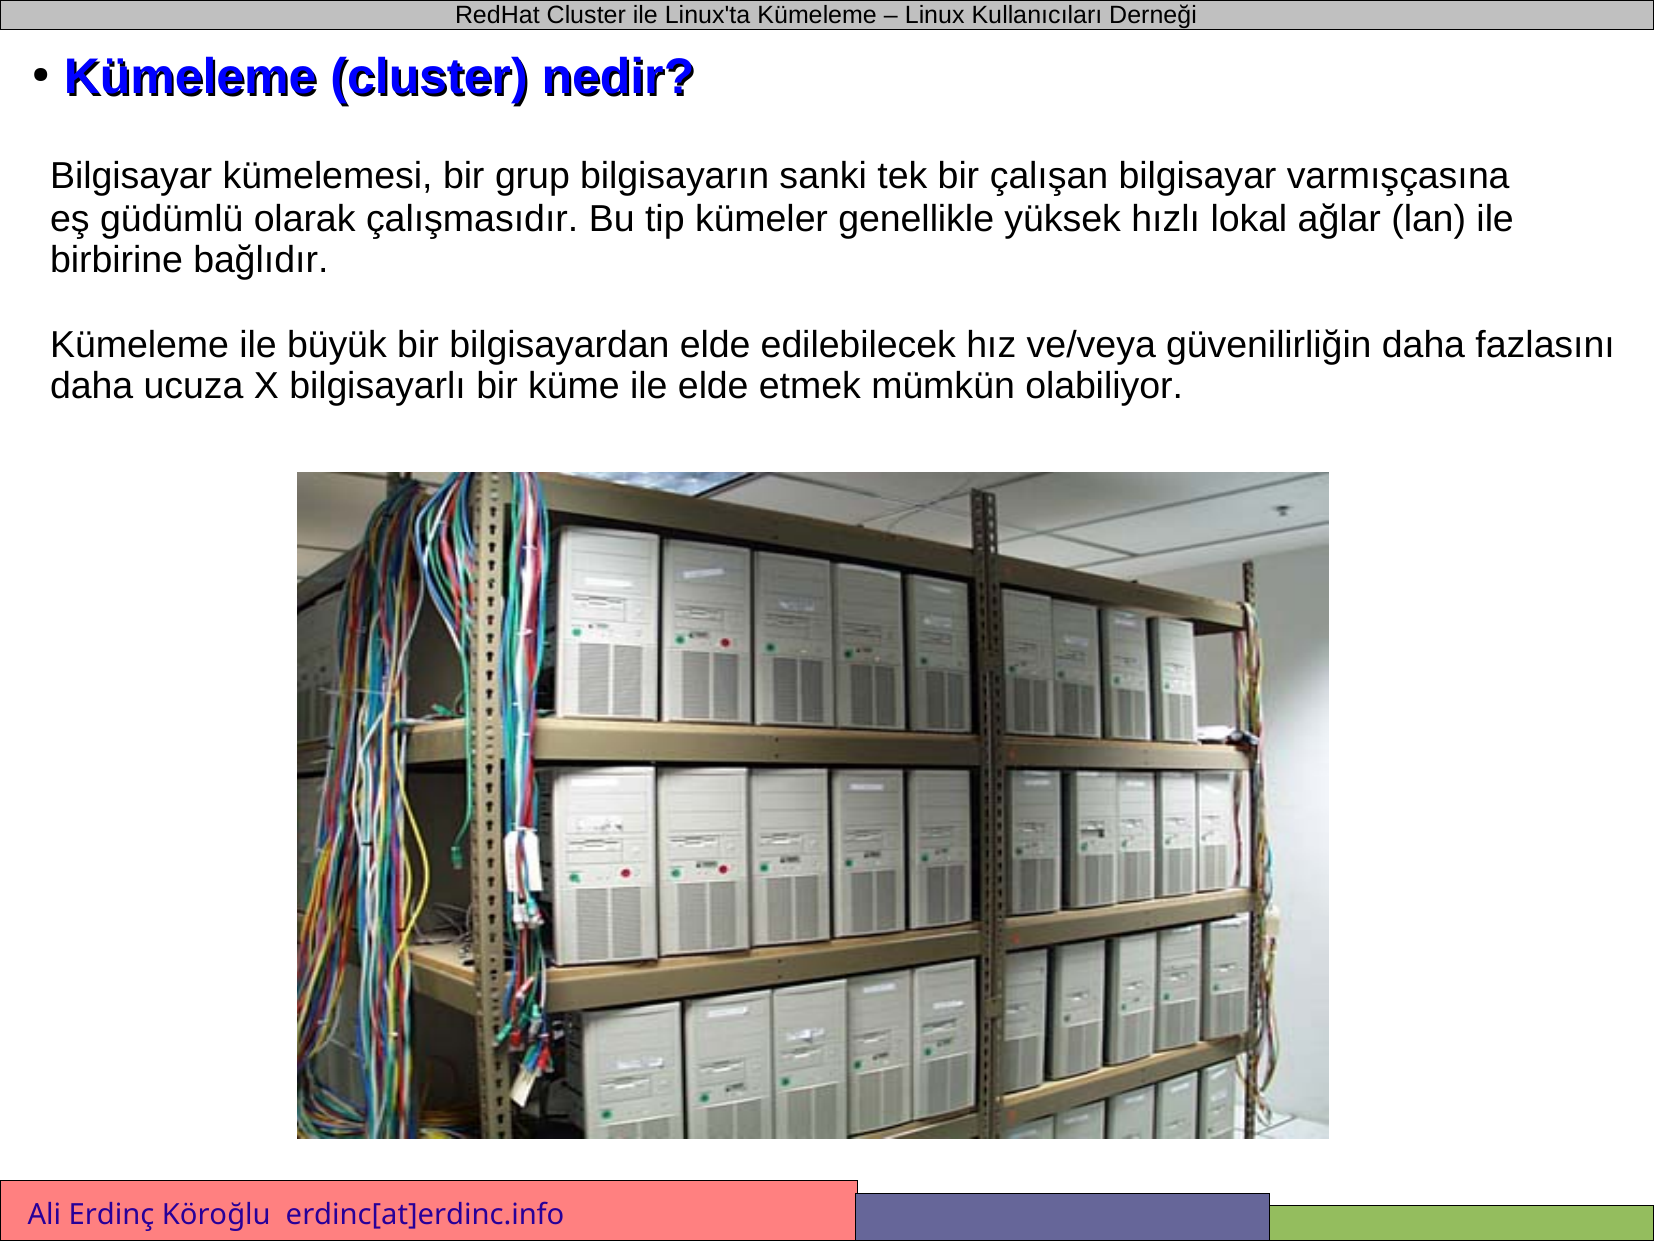

RedHat Cluster ile Linux'ta Kümeleme – Linux Kullanıcıları Derneği
 Kümeleme (cluster) nedir?
Bilgisayar kümelemesi, bir grup bilgisayarın sanki tek bir çalışan bilgisayar varmışçasına
eş güdümlü olarak çalışmasıdır. Bu tip kümeler genellikle yüksek hızlı lokal ağlar (lan) ile
birbirine bağlıdır.
Kümeleme ile büyük bir bilgisayardan elde edilebilecek hız ve/veya güvenilirliğin daha fazlasını
daha ucuza X bilgisayarlı bir küme ile elde etmek mümkün olabiliyor.
Ali Erdinç Köroğlu erdinc[at]erdinc.info http://www.erdinc.info